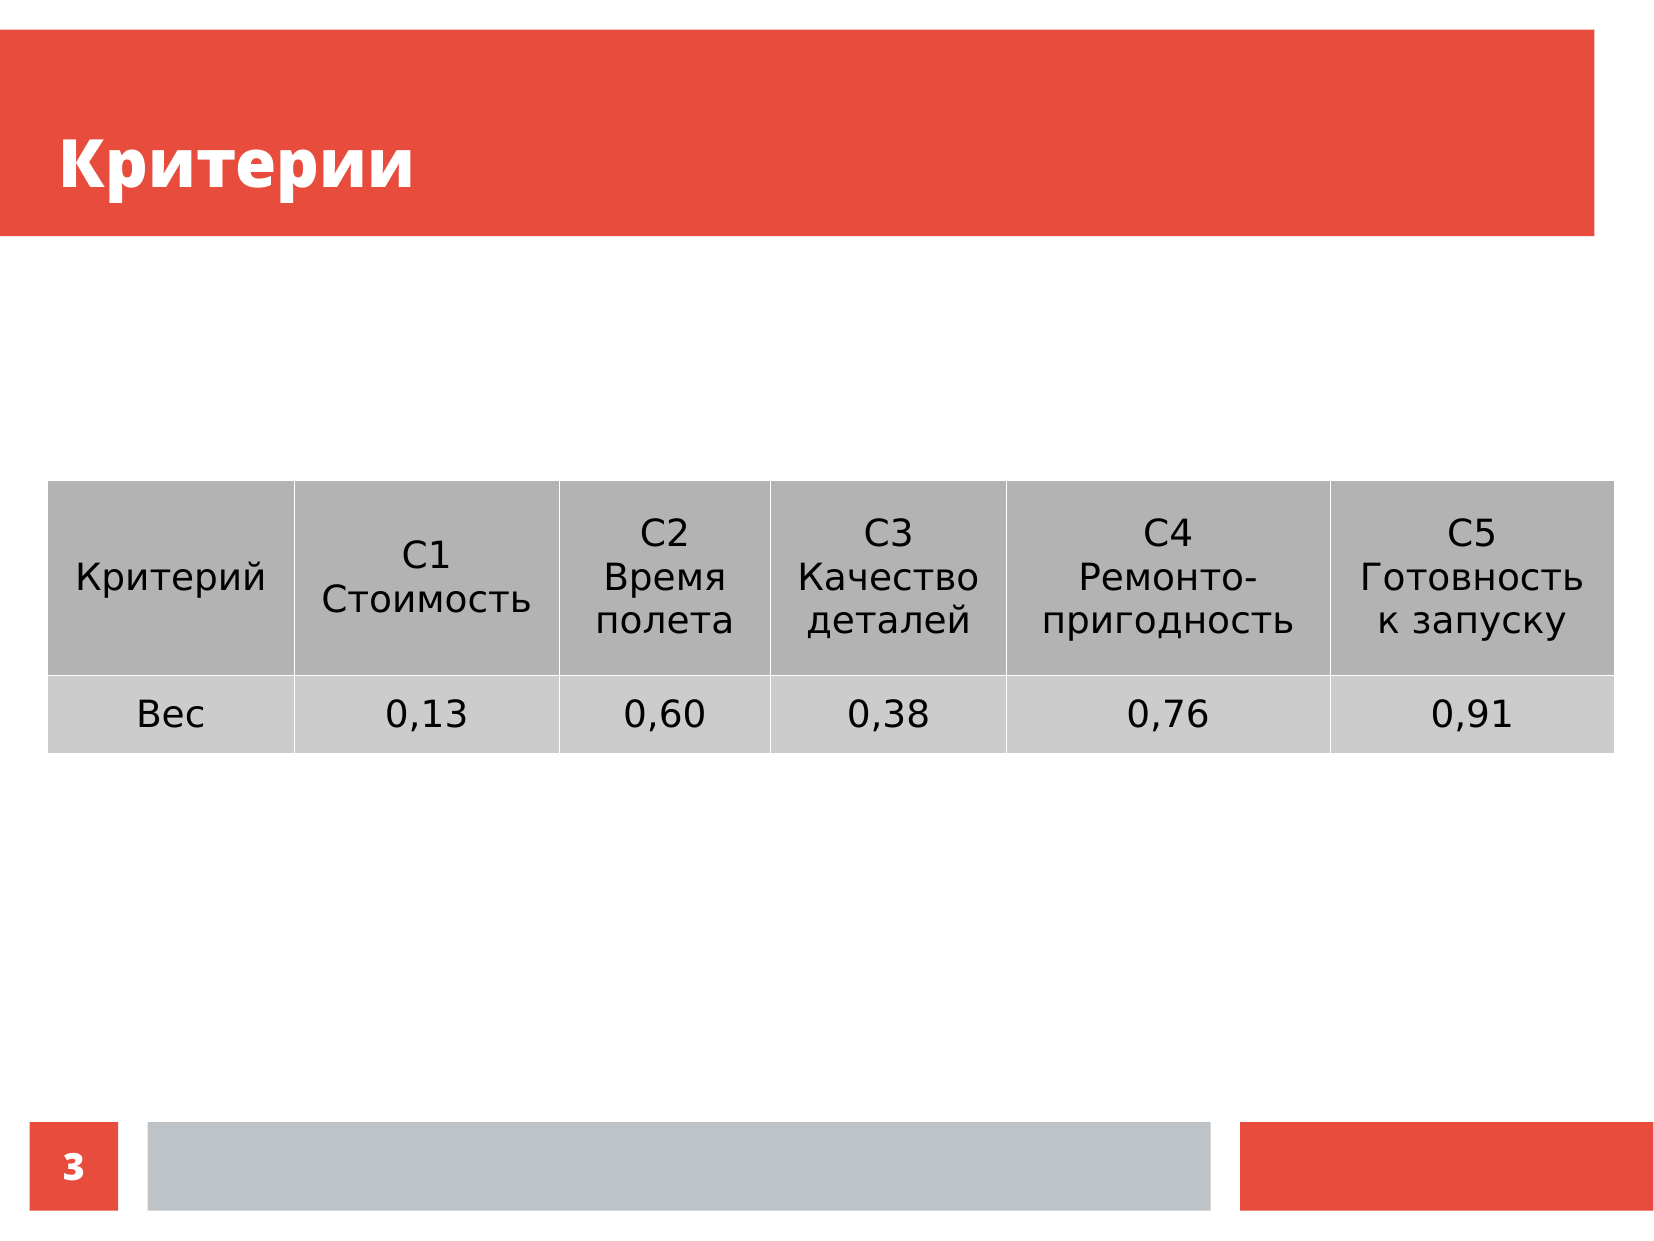

# Критерии
| Критерий | C1 Стоимость | C2 Время полета | C3 Качество деталей | C4 Ремонто-пригодность | C5 Готовность к запуску |
| --- | --- | --- | --- | --- | --- |
| Вес | 0,13 | 0,60 | 0,38 | 0,76 | 0,91 |
3